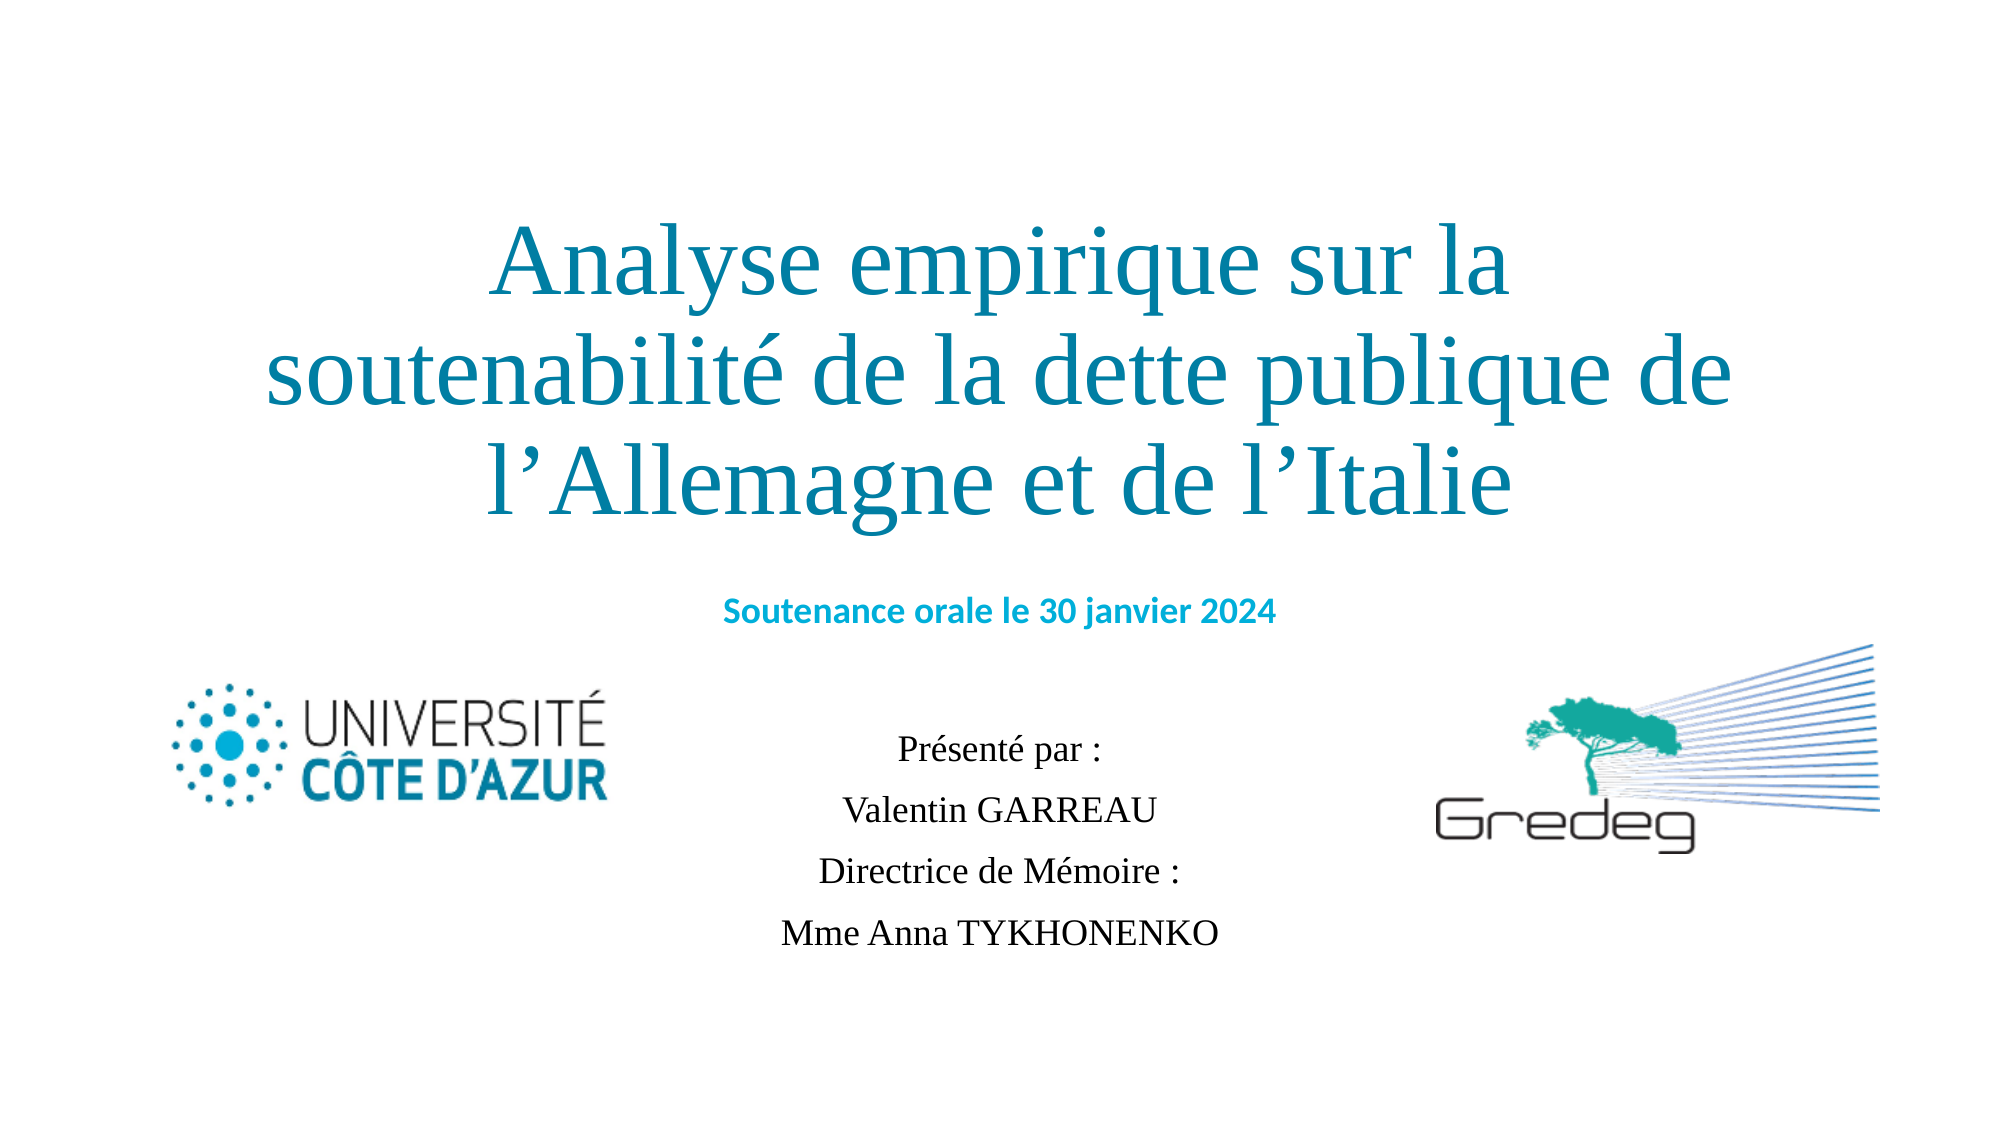

# Analyse empirique sur la soutenabilité de la dette publique de l’Allemagne et de l’Italie
Soutenance orale le 30 janvier 2024
Présenté par :
Valentin GARREAU
Directrice de Mémoire :
Mme Anna TYKHONENKO